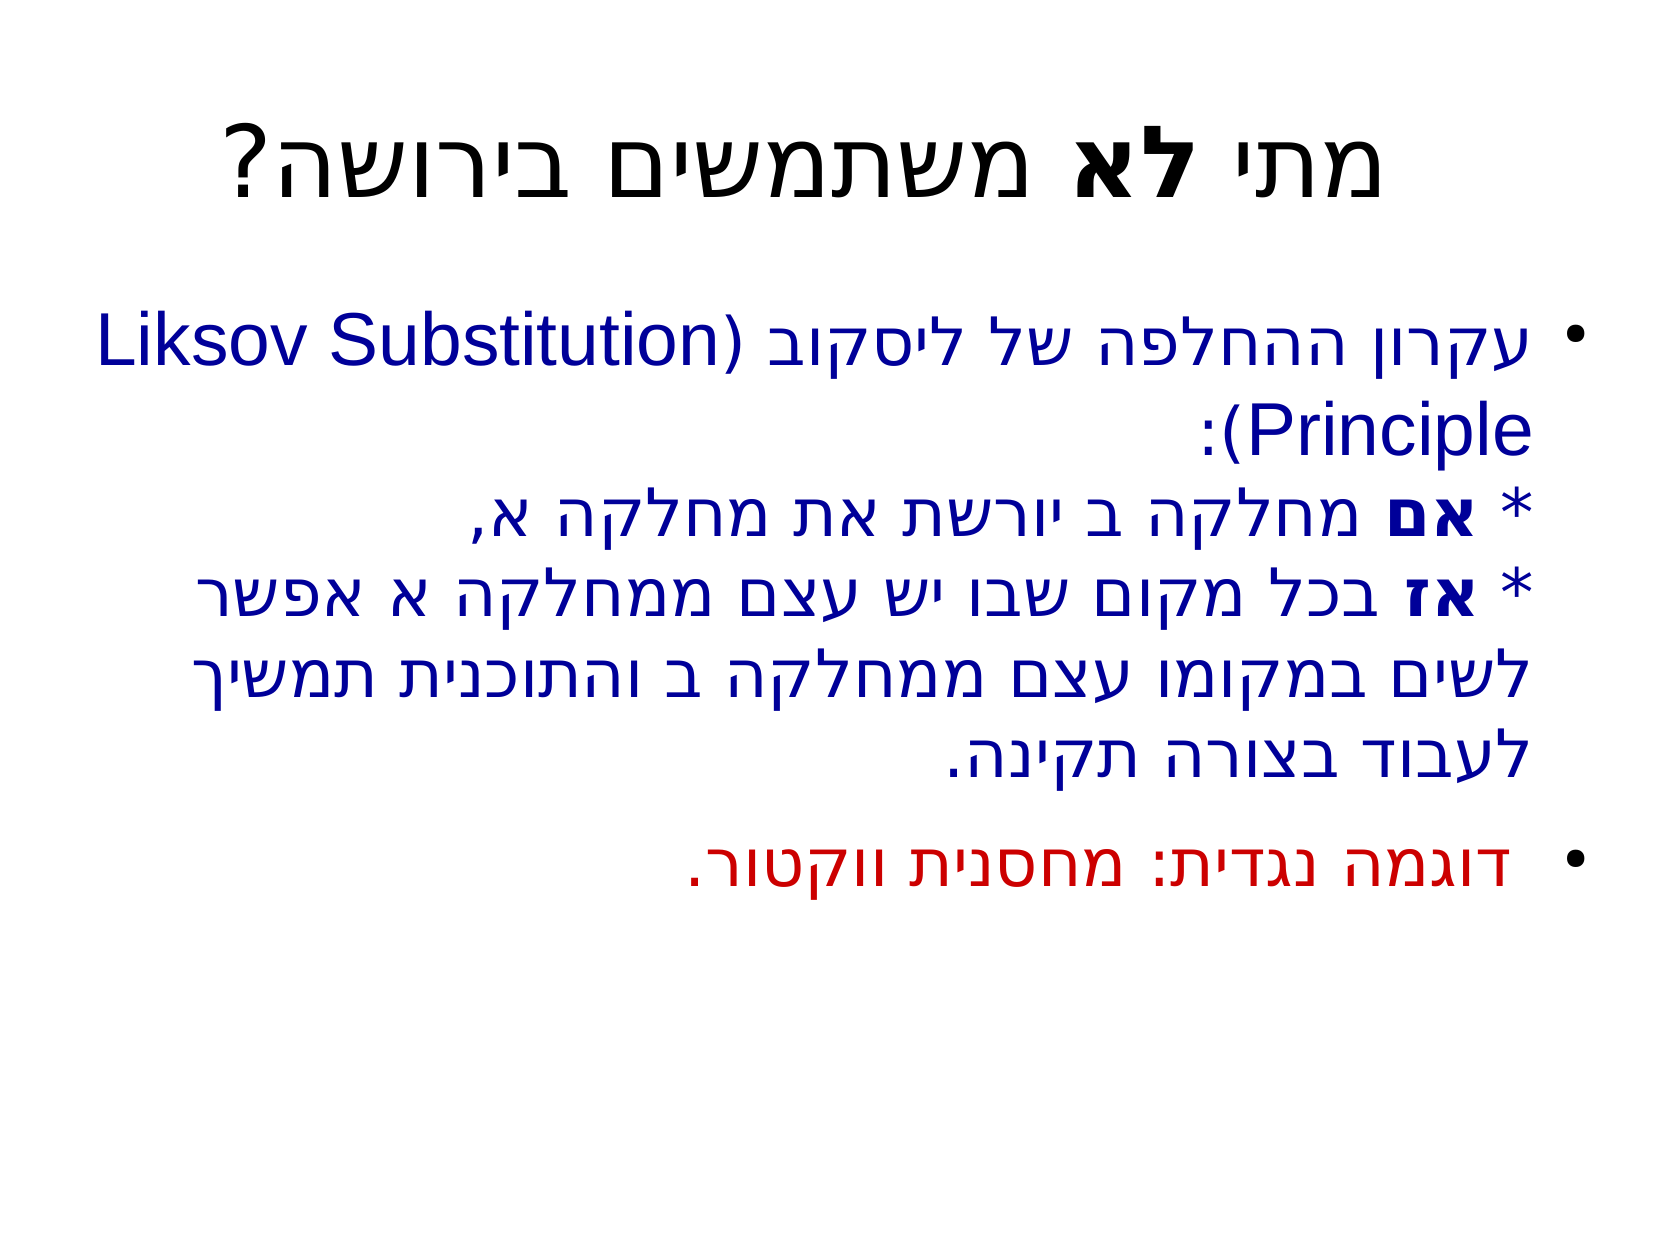

מתי לא משתמשים בירושה?
# עקרון ההחלפה של ליסקוב (Liksov Substitution Principle): * אם מחלקה ב יורשת את מחלקה א, * אז בכל מקום שבו יש עצם ממחלקה א אפשר לשים במקומו עצם ממחלקה ב והתוכנית תמשיך לעבוד בצורה תקינה.
 דוגמה נגדית: מחסנית ווקטור.